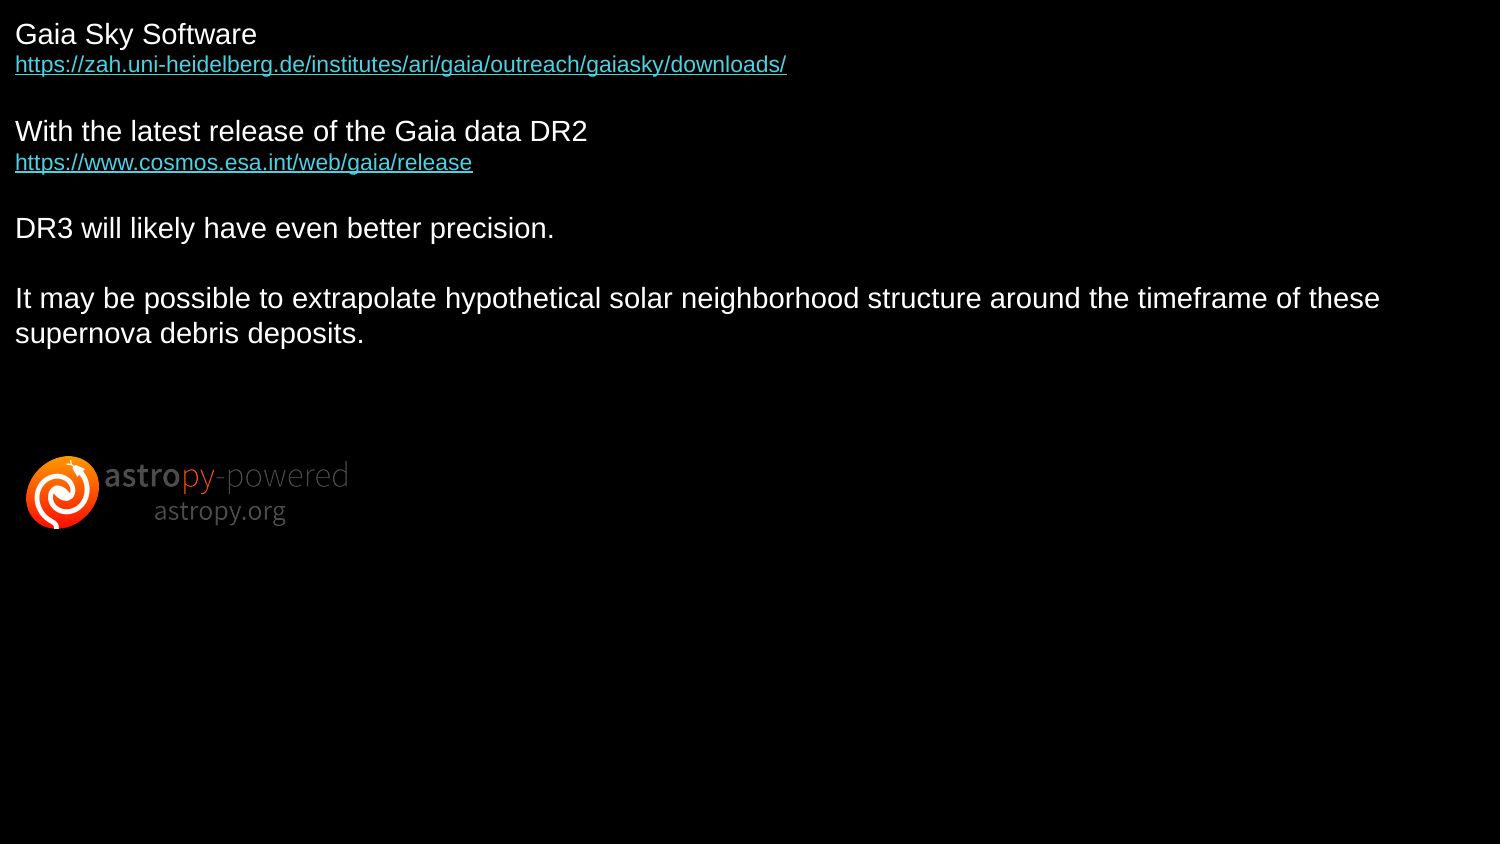

Gaia Sky Software
https://zah.uni-heidelberg.de/institutes/ari/gaia/outreach/gaiasky/downloads/
With the latest release of the Gaia data DR2
https://www.cosmos.esa.int/web/gaia/release
DR3 will likely have even better precision.
It may be possible to extrapolate hypothetical solar neighborhood structure around the timeframe of these supernova debris deposits.